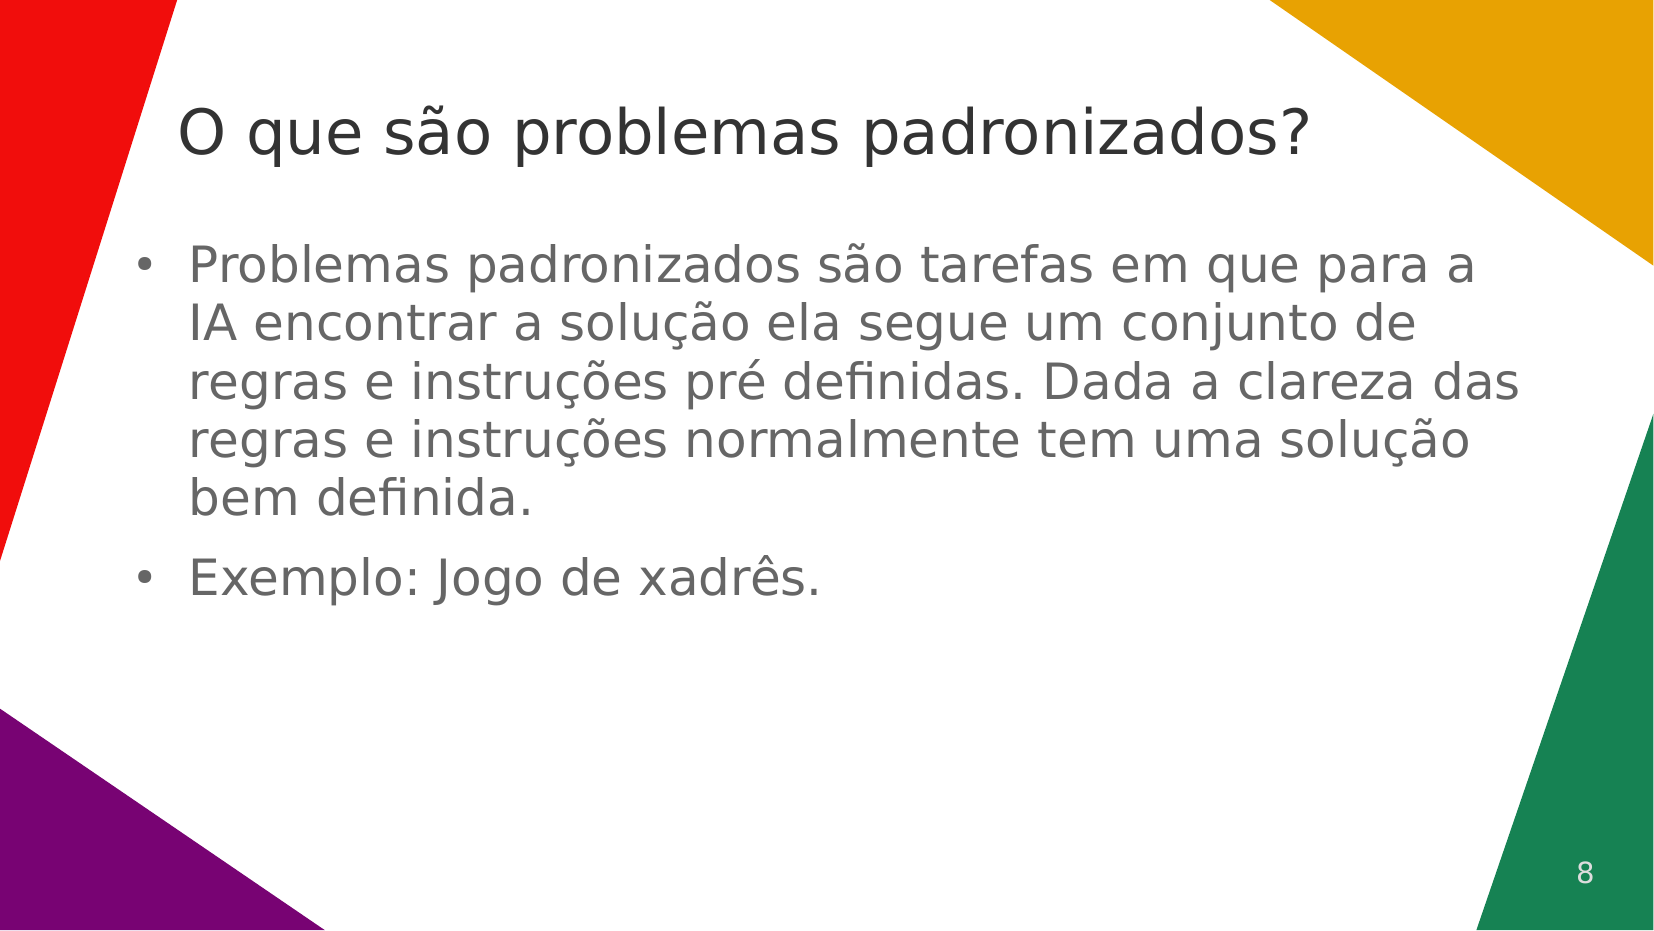

# O que são problemas padronizados?
Problemas padronizados são tarefas em que para a IA encontrar a solução ela segue um conjunto de regras e instruções pré definidas. Dada a clareza das regras e instruções normalmente tem uma solução bem definida.
Exemplo: Jogo de xadrês.
8